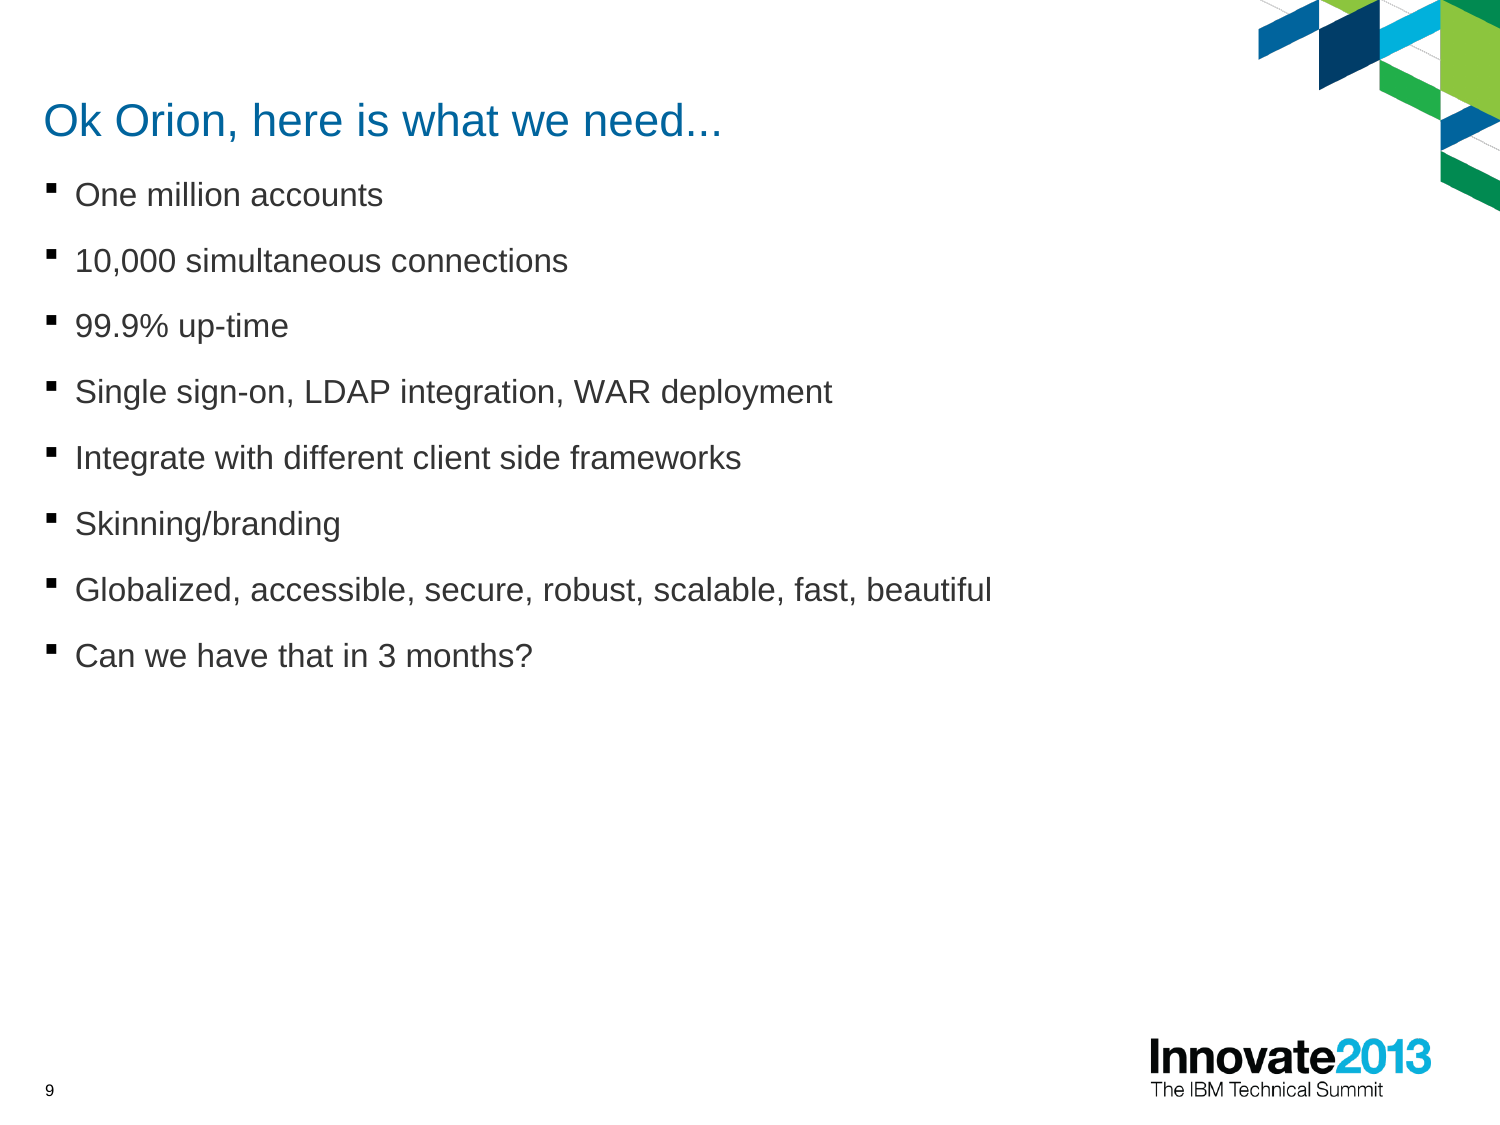

# Ok Orion, here is what we need...
One million accounts
10,000 simultaneous connections
99.9% up-time
Single sign-on, LDAP integration, WAR deployment
Integrate with different client side frameworks
Skinning/branding
Globalized, accessible, secure, robust, scalable, fast, beautiful
Can we have that in 3 months?